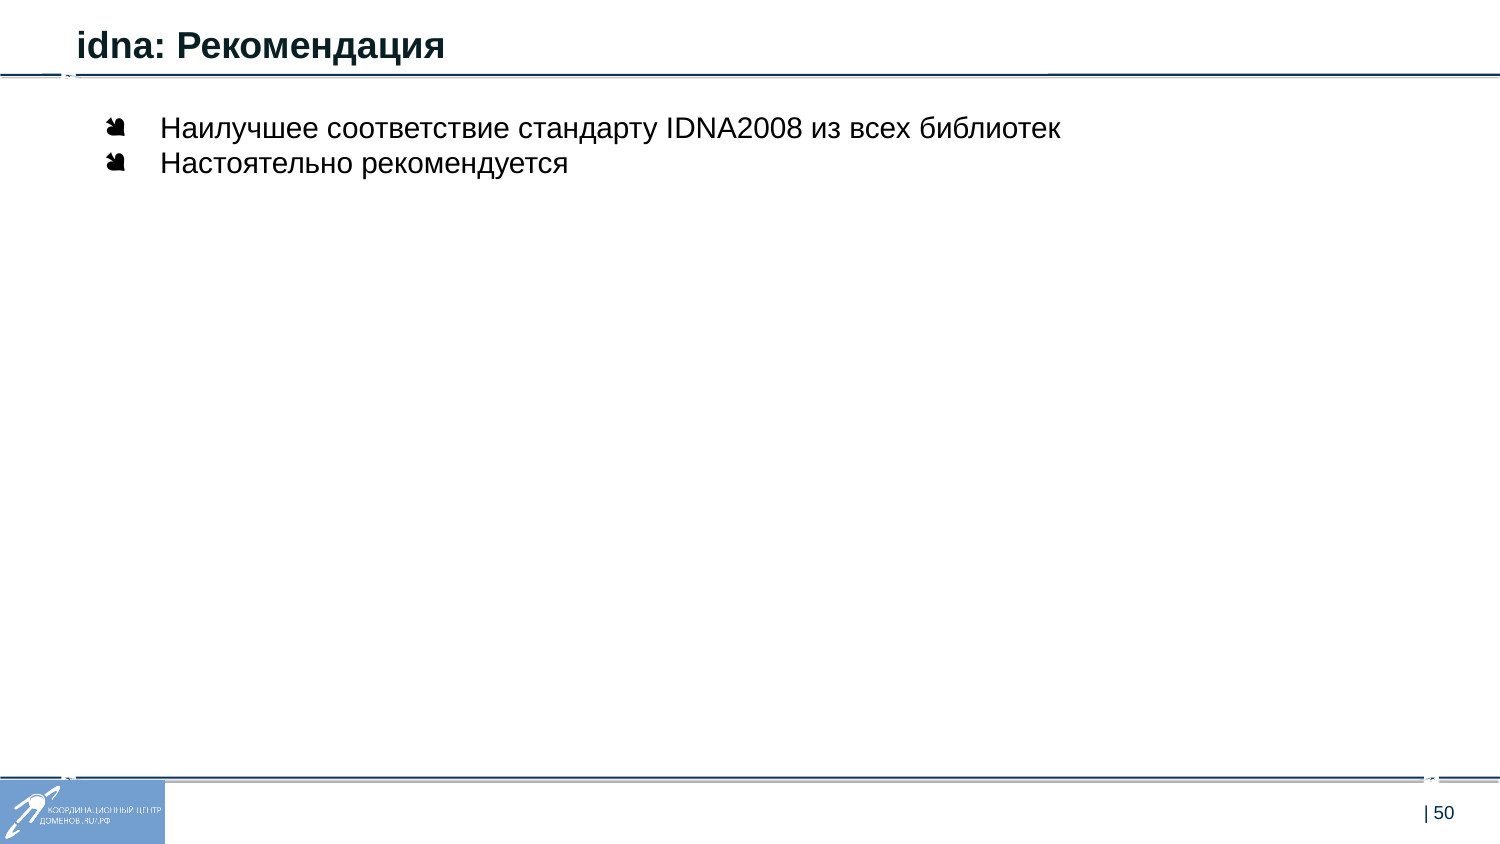

# idna: Рекомендация
Наилучшее соответствие стандарту IDNA2008 из всех библиотек
Настоятельно рекомендуется